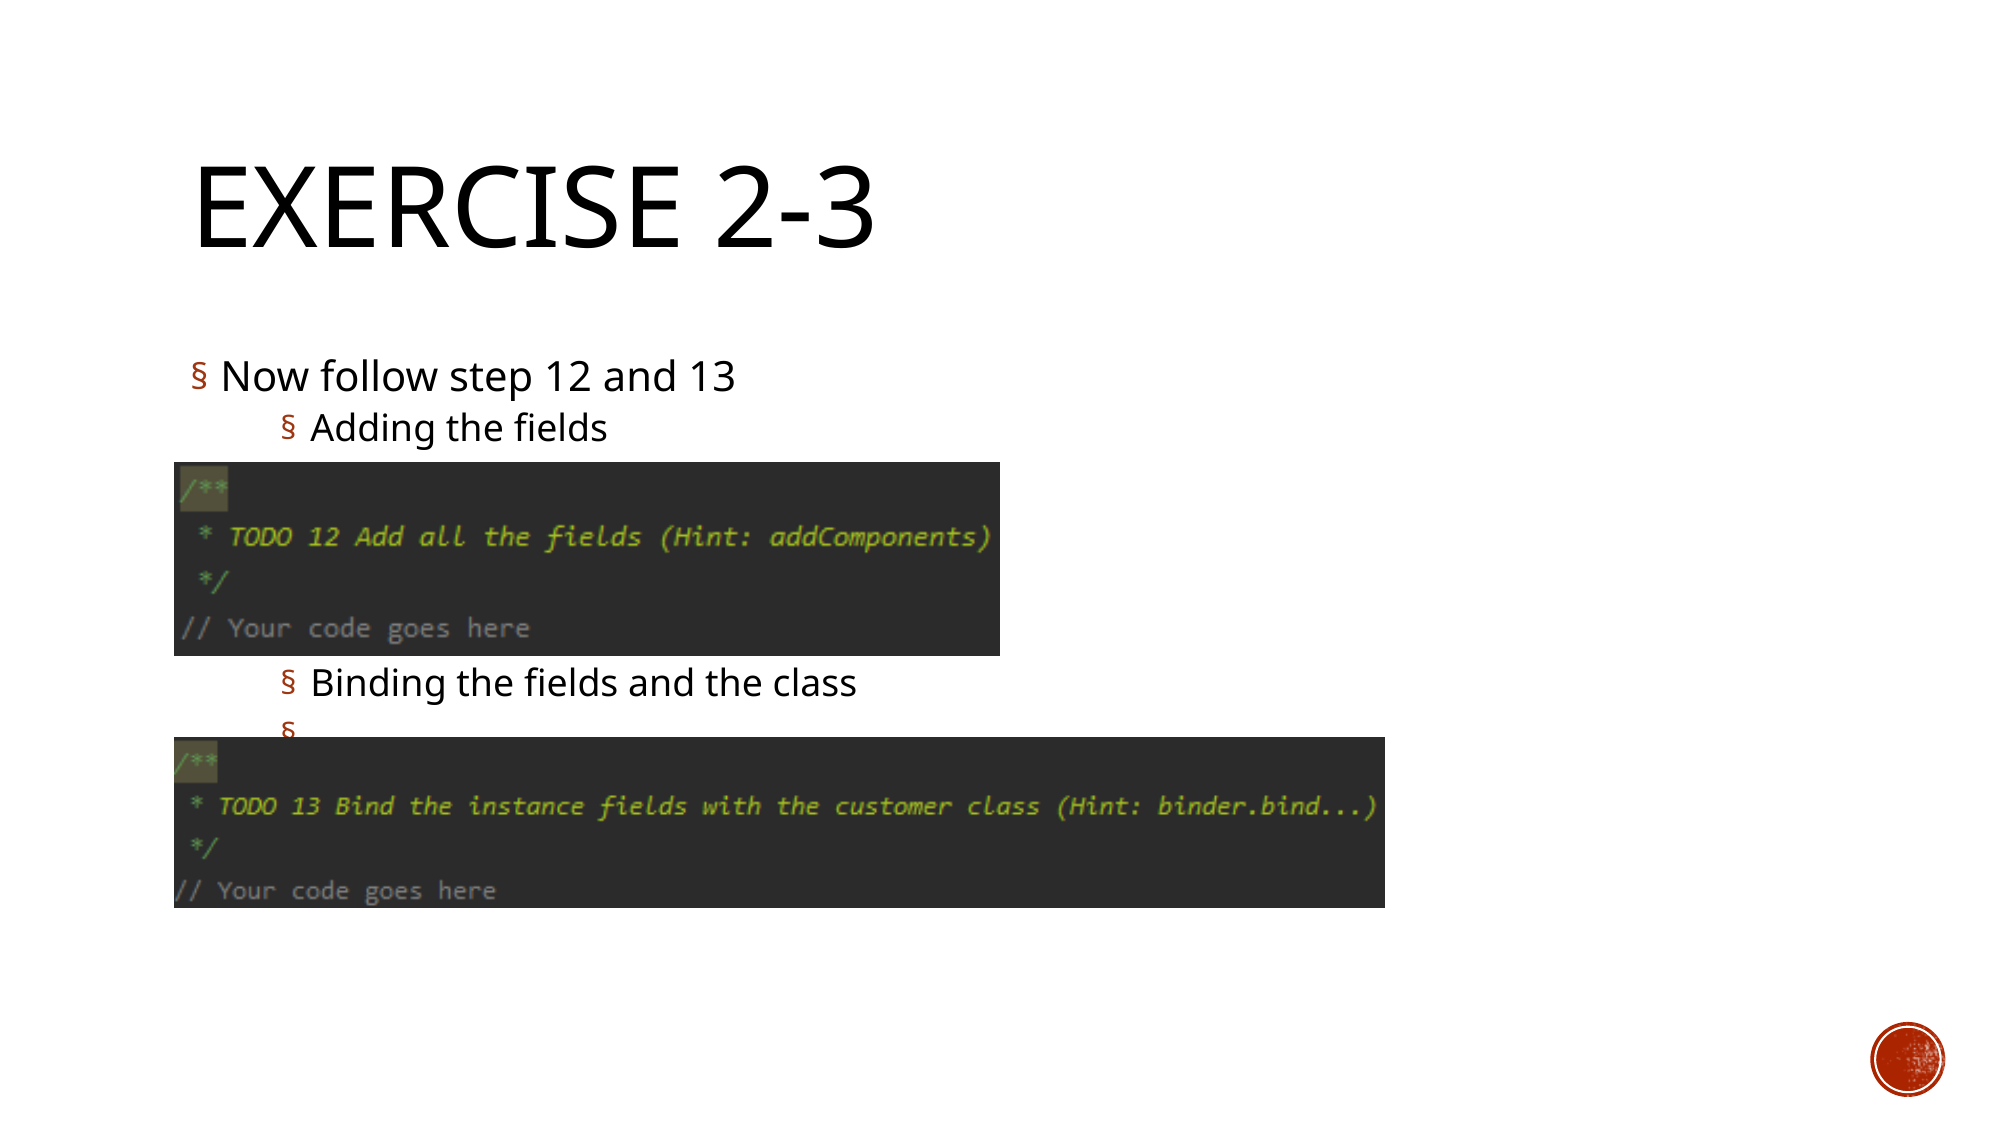

# Exercise 2-3
Now follow step 12 and 13
Adding the fields
Binding the fields and the class